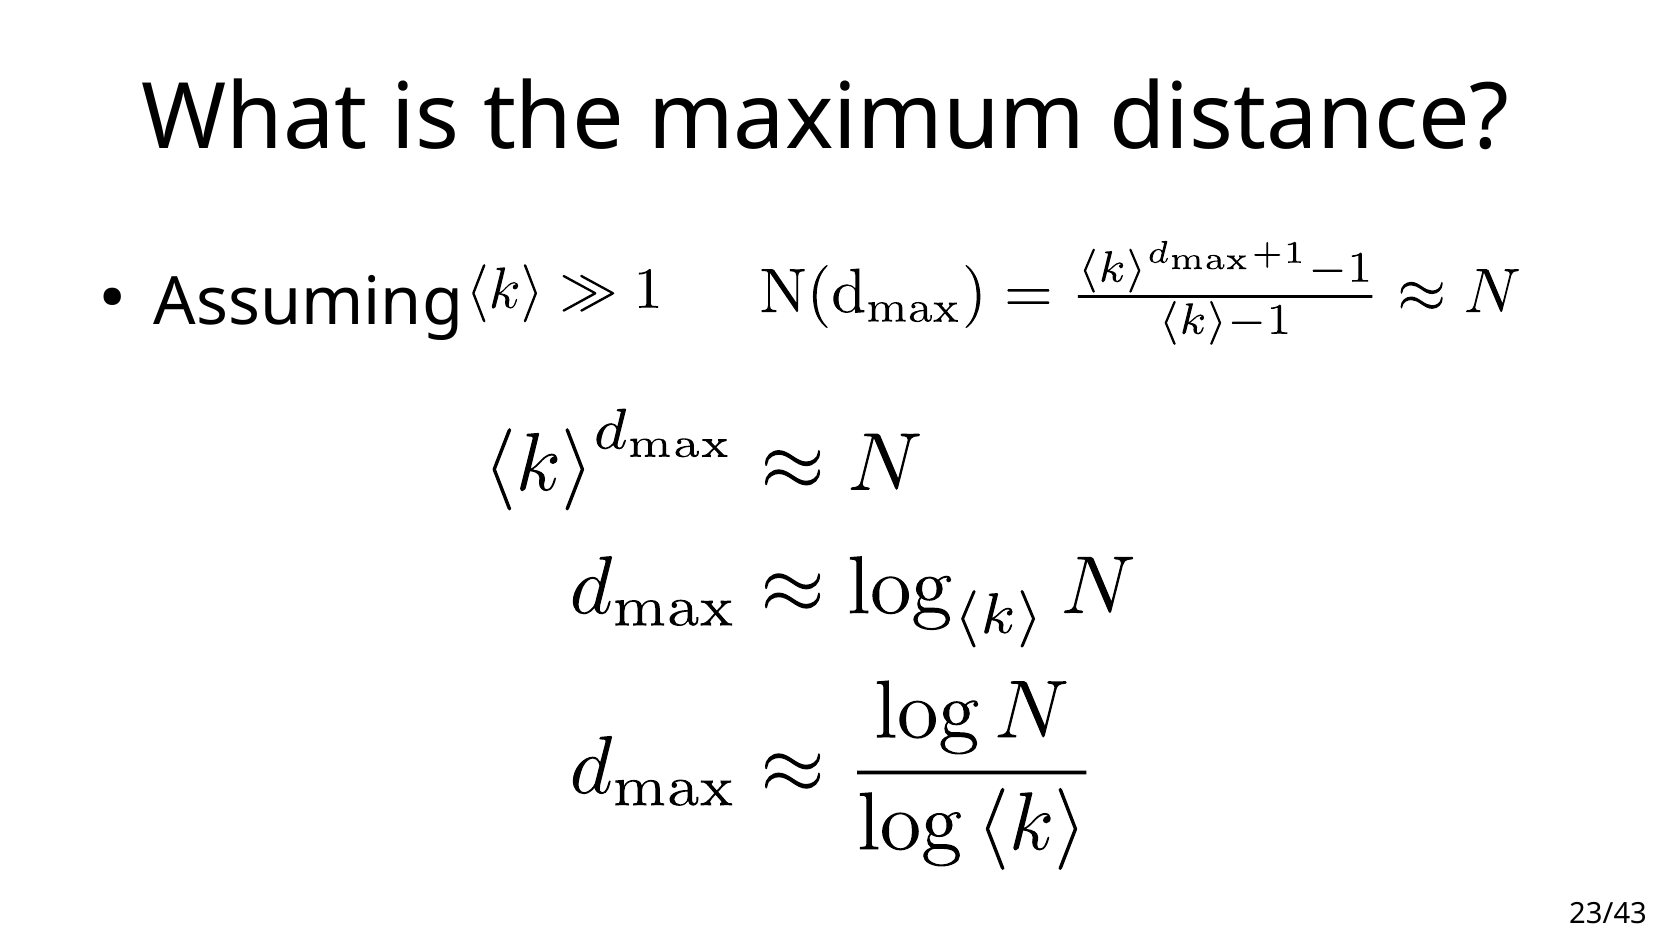

# What is the maximum distance?
Assuming
23